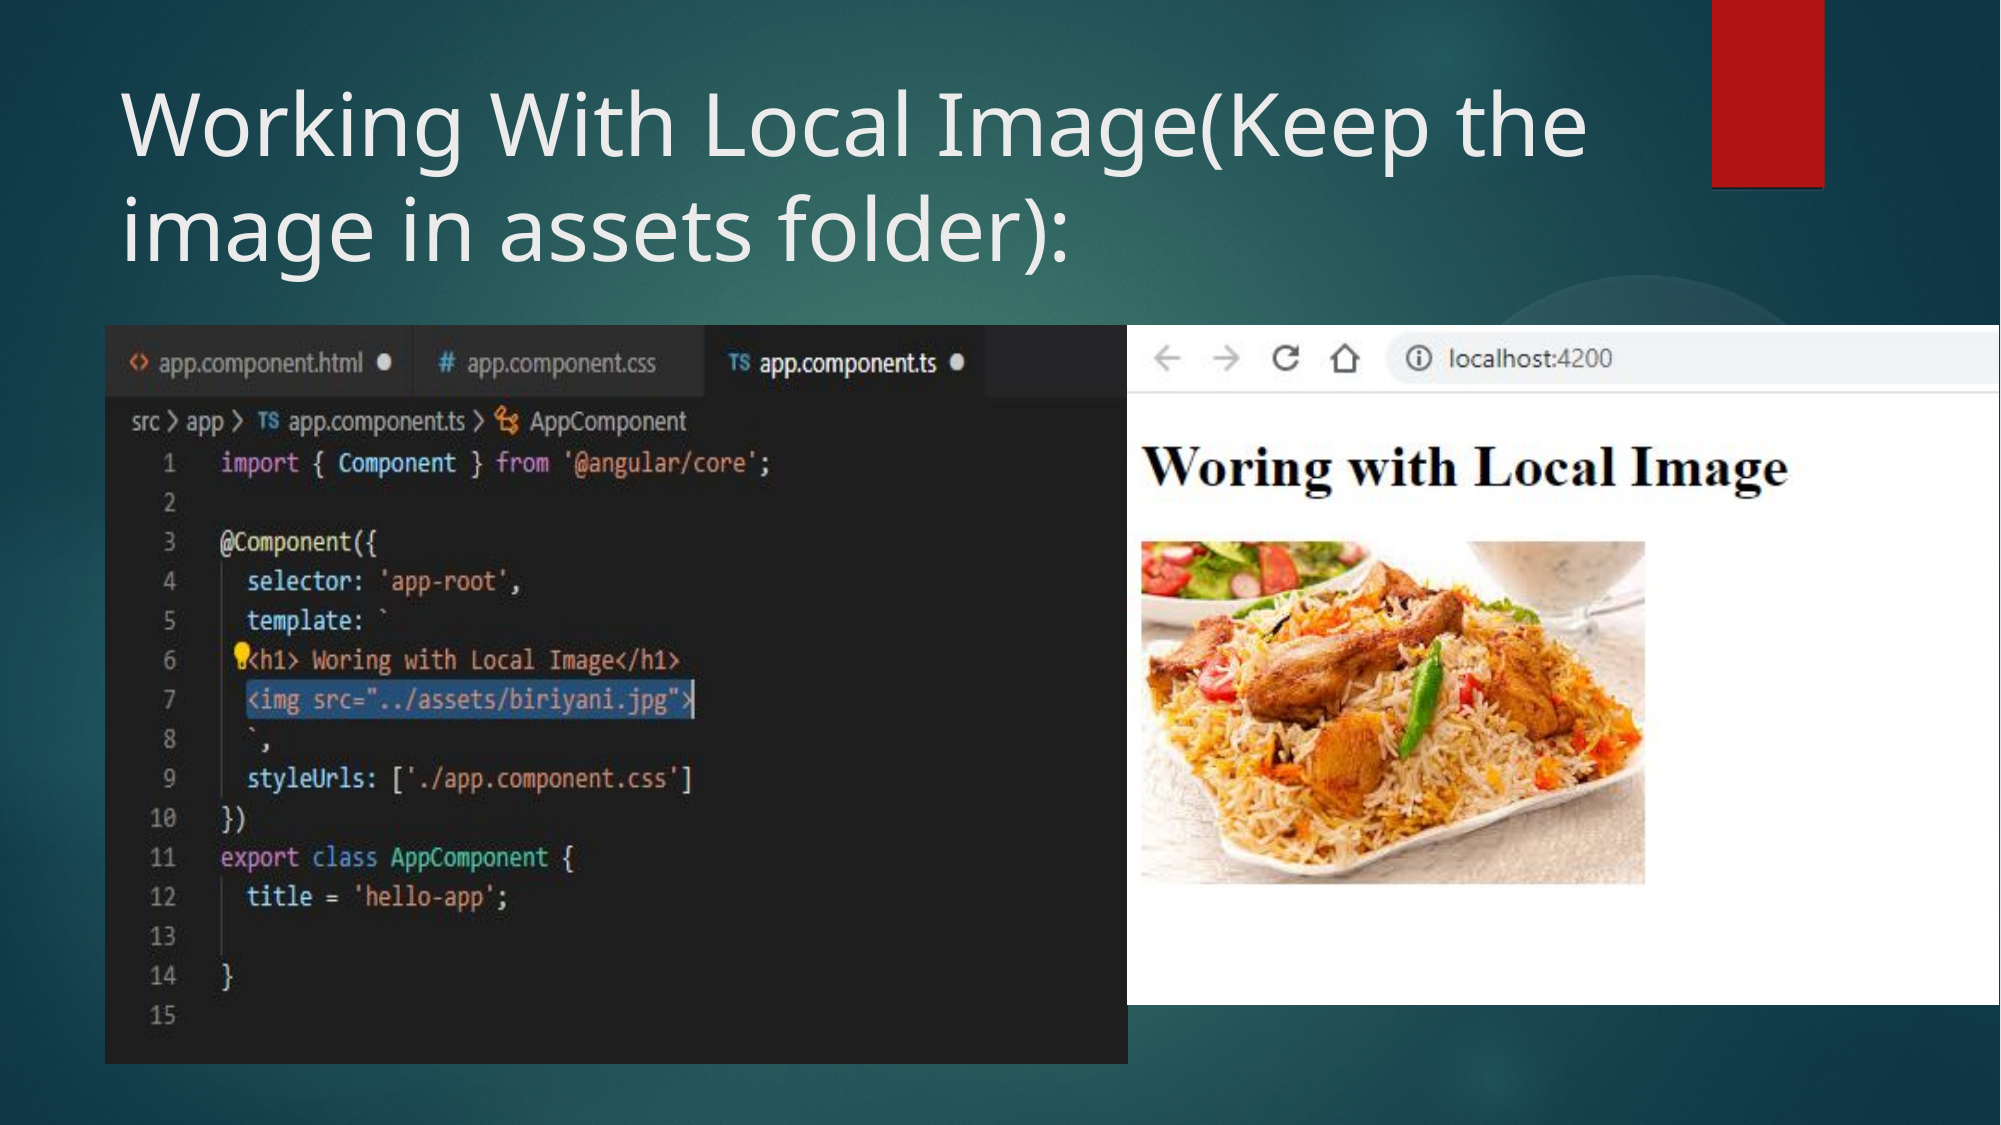

Working With Local Image(Keep the image in assets folder):